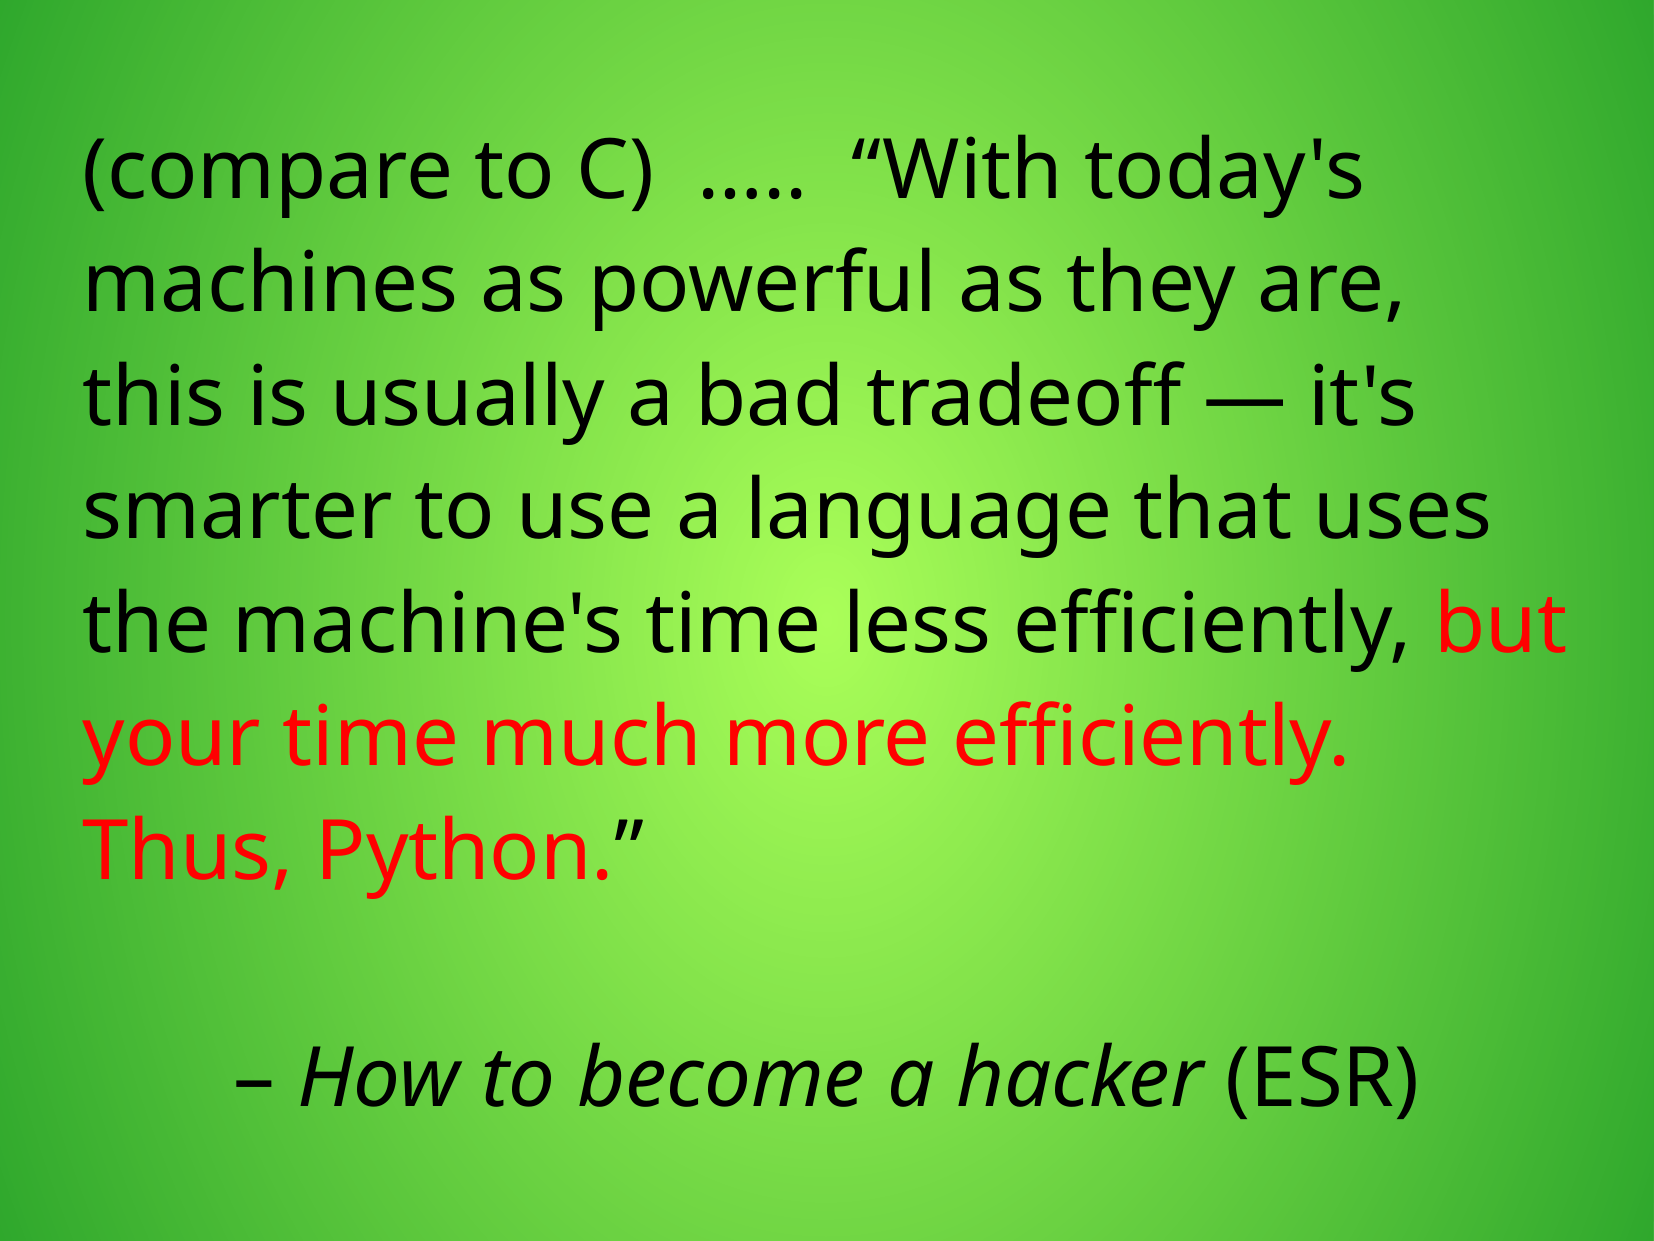

# (compare to C) ….. “With today's machines as powerful as they are, this is usually a bad tradeoff — it's smarter to use a language that uses the machine's time less efficiently, but your time much more efficiently. Thus, Python.”
– How to become a hacker (ESR)